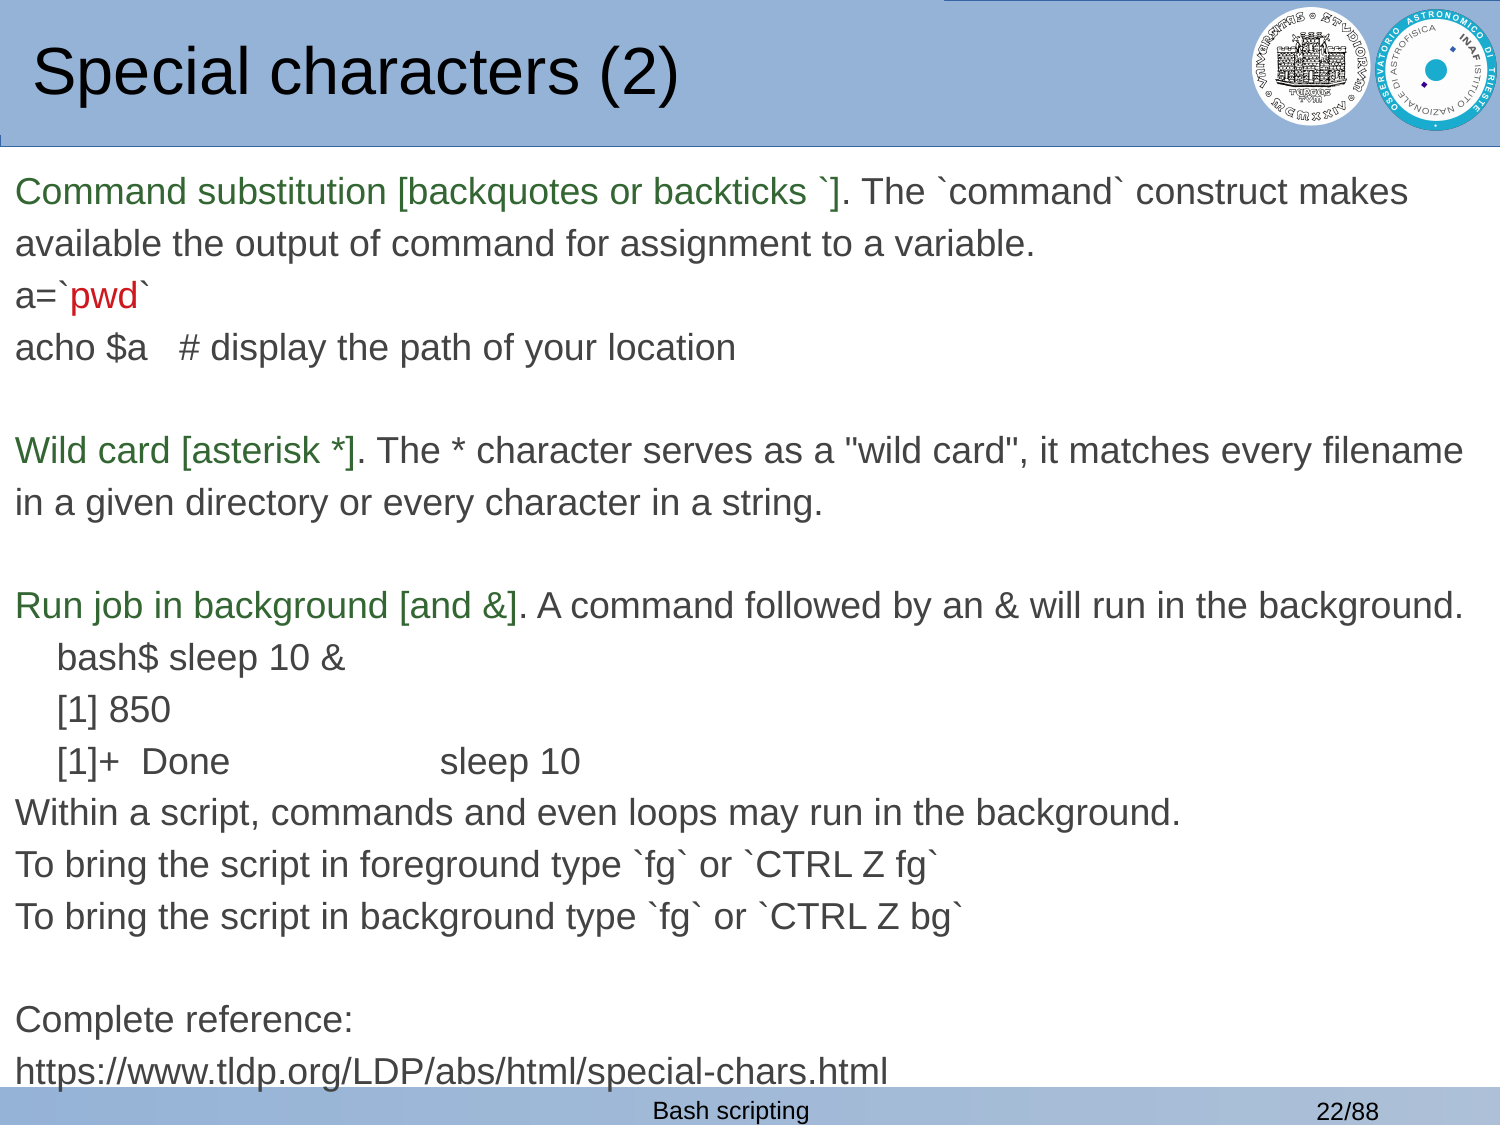

# Traditional service delivery
Special characters (2)
Command substitution [backquotes or backticks `]. The `command` construct makes available the output of command for assignment to a variable.
a=`pwd`
acho $a # display the path of your location
Wild card [asterisk *]. The * character serves as a "wild card", it matches every filename in a given directory or every character in a string.
Run job in background [and &]. A command followed by an & will run in the background.
 bash$ sleep 10 &
 [1] 850
 [1]+ Done sleep 10
Within a script, commands and even loops may run in the background.
To bring the script in foreground type `fg` or `CTRL Z fg`
To bring the script in background type `fg` or `CTRL Z bg`
Complete reference:
https://www.tldp.org/LDP/abs/html/special-chars.html